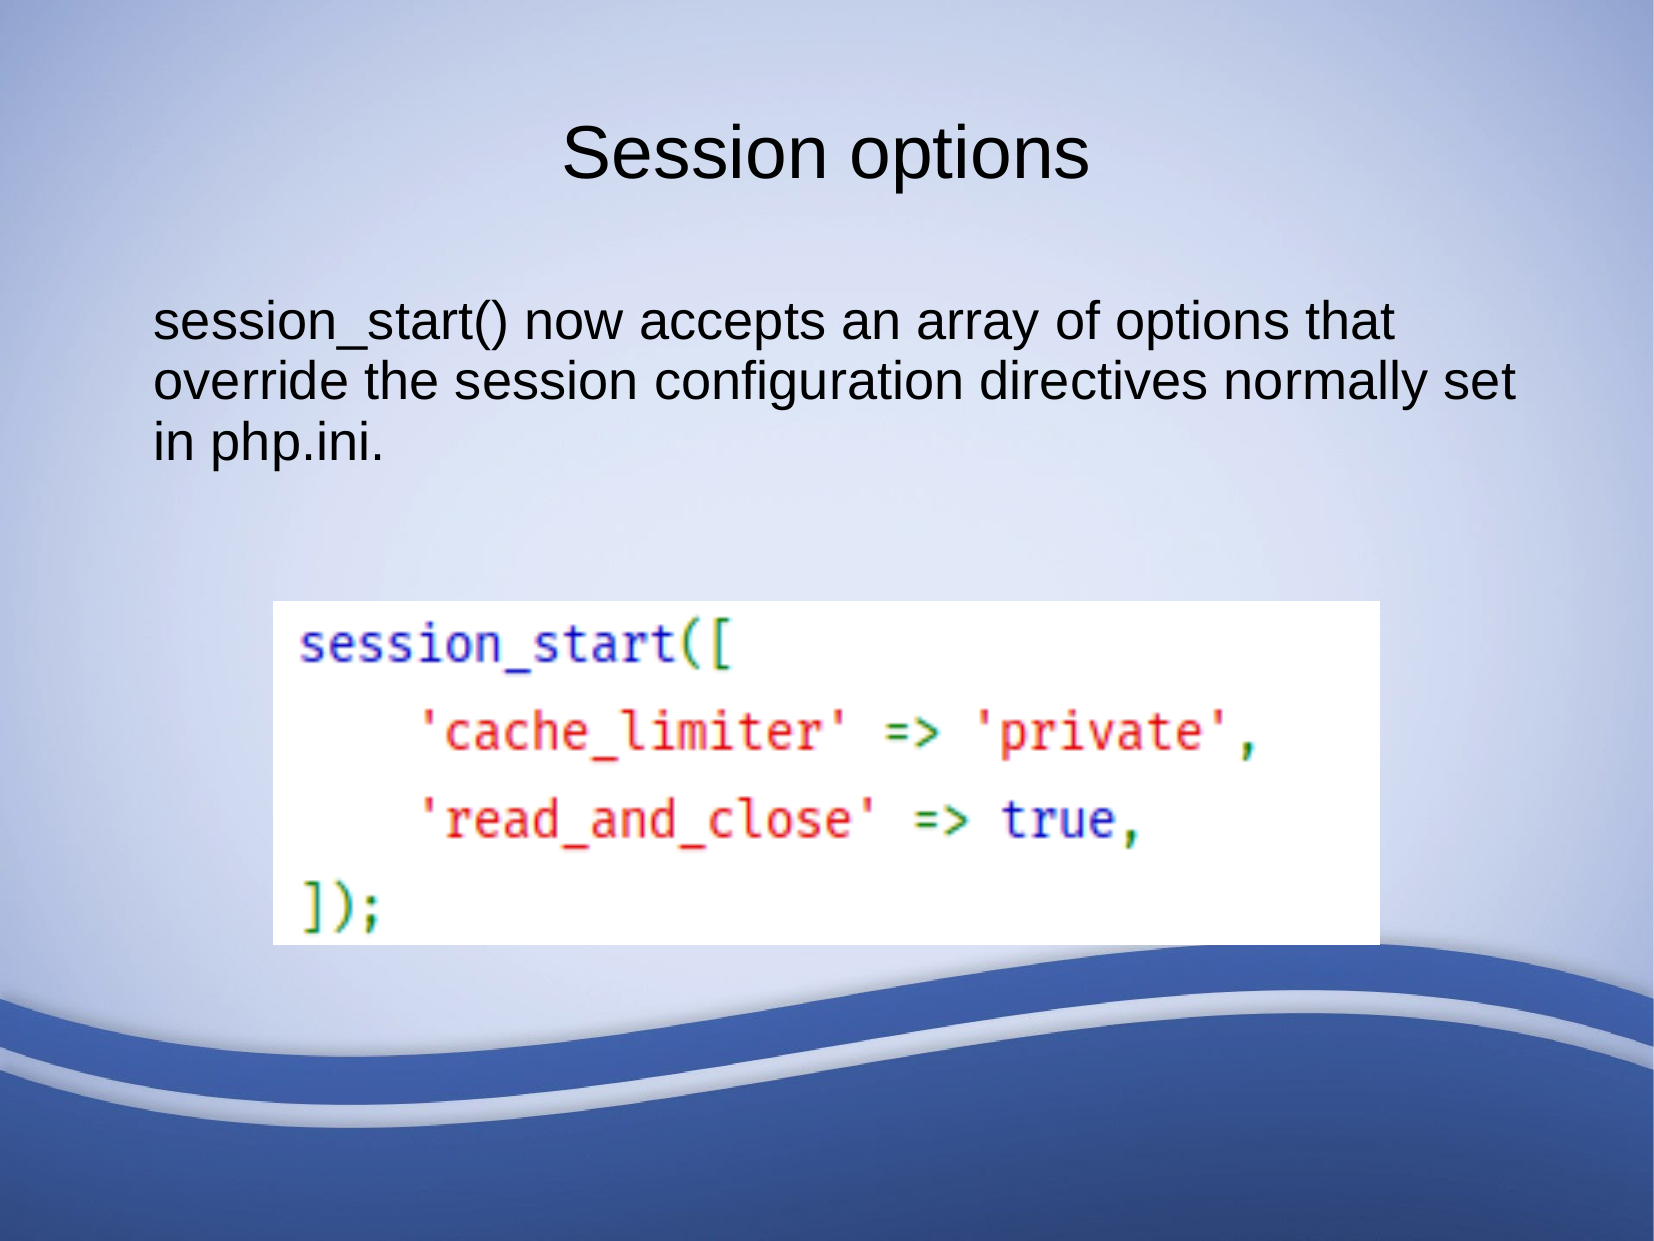

Session options
# session_start() now accepts an array of options that override the session configuration directives normally set in php.ini.